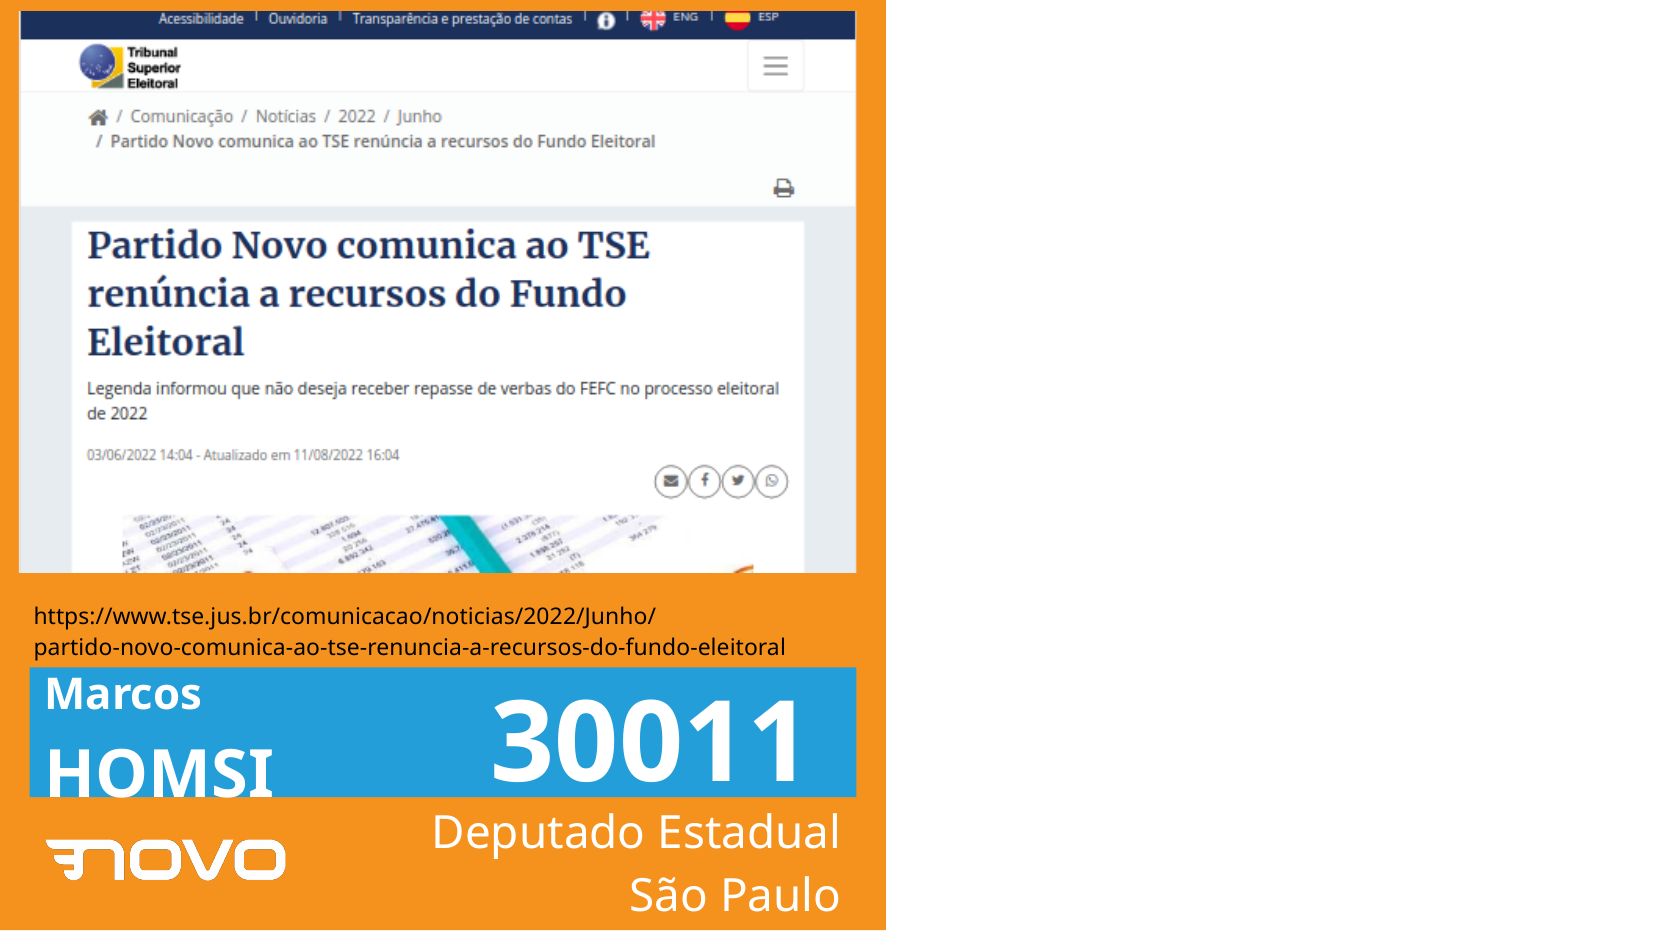

https://www.tse.jus.br/comunicacao/noticias/2022/Junho/
partido-novo-comunica-ao-tse-renuncia-a-recursos-do-fundo-eleitoral
Marcos
HOMSI
30011
Deputado Estadual
São Paulo